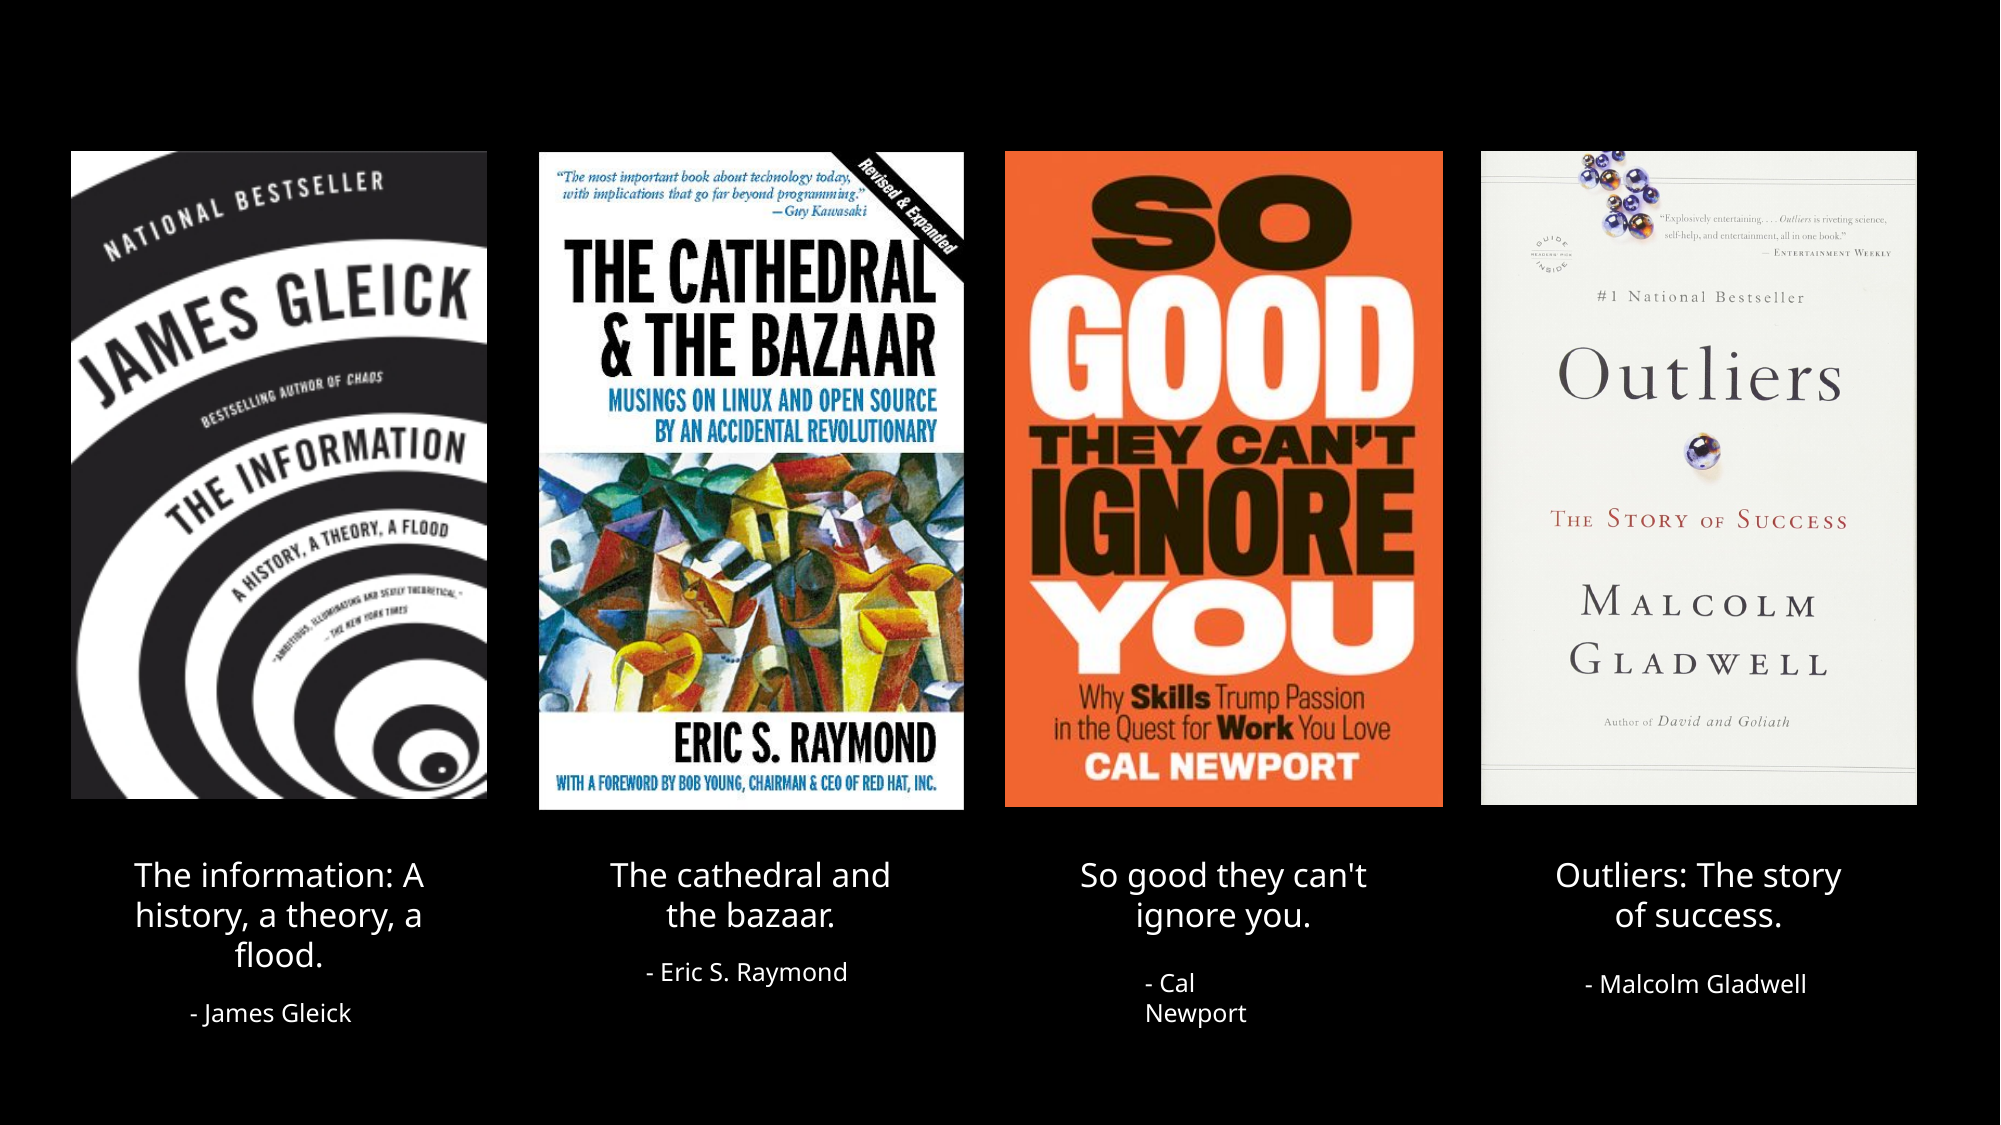

The information: A history, a theory, a flood.
The cathedral and the bazaar.
So good they can't ignore you.
Outliers: The story of success.
- Eric S. Raymond
- Cal Newport
- Malcolm Gladwell
- James Gleick